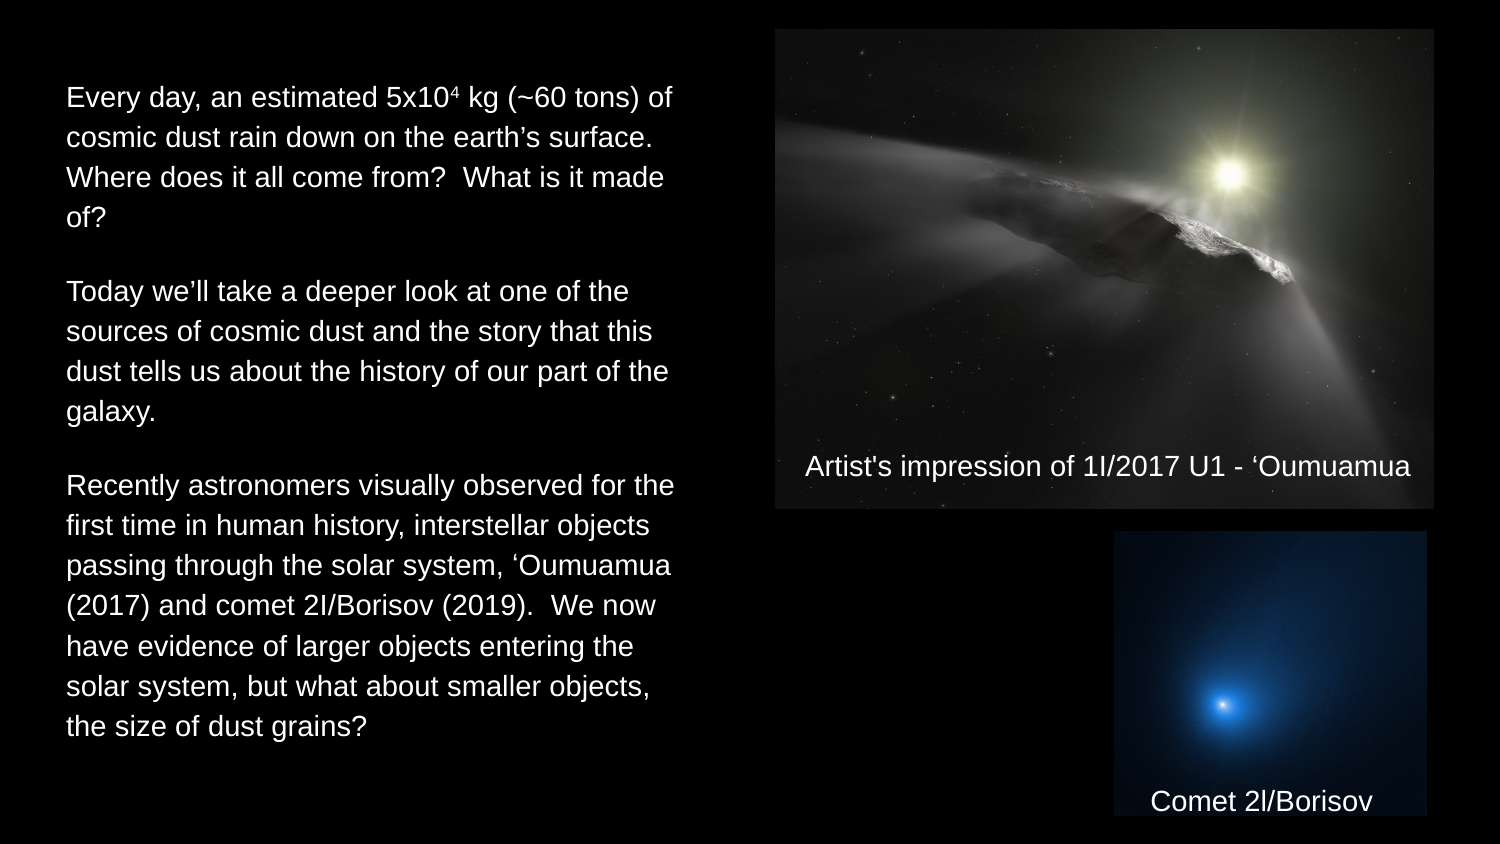

# Every day, an estimated 5x104 kg (~60 tons) of cosmic dust rain down on the earth’s surface. Where does it all come from? What is it made of?
Today we’ll take a deeper look at one of the sources of cosmic dust and the story that this dust tells us about the history of our part of the galaxy.
Recently astronomers visually observed for the first time in human history, interstellar objects passing through the solar system, ʻOumuamua (2017) and comet 2I/Borisov (2019). We now have evidence of larger objects entering the solar system, but what about smaller objects, the size of dust grains?
Artist's impression of 1I/2017 U1 - ‘Oumuamua
Comet 2l/Borisov